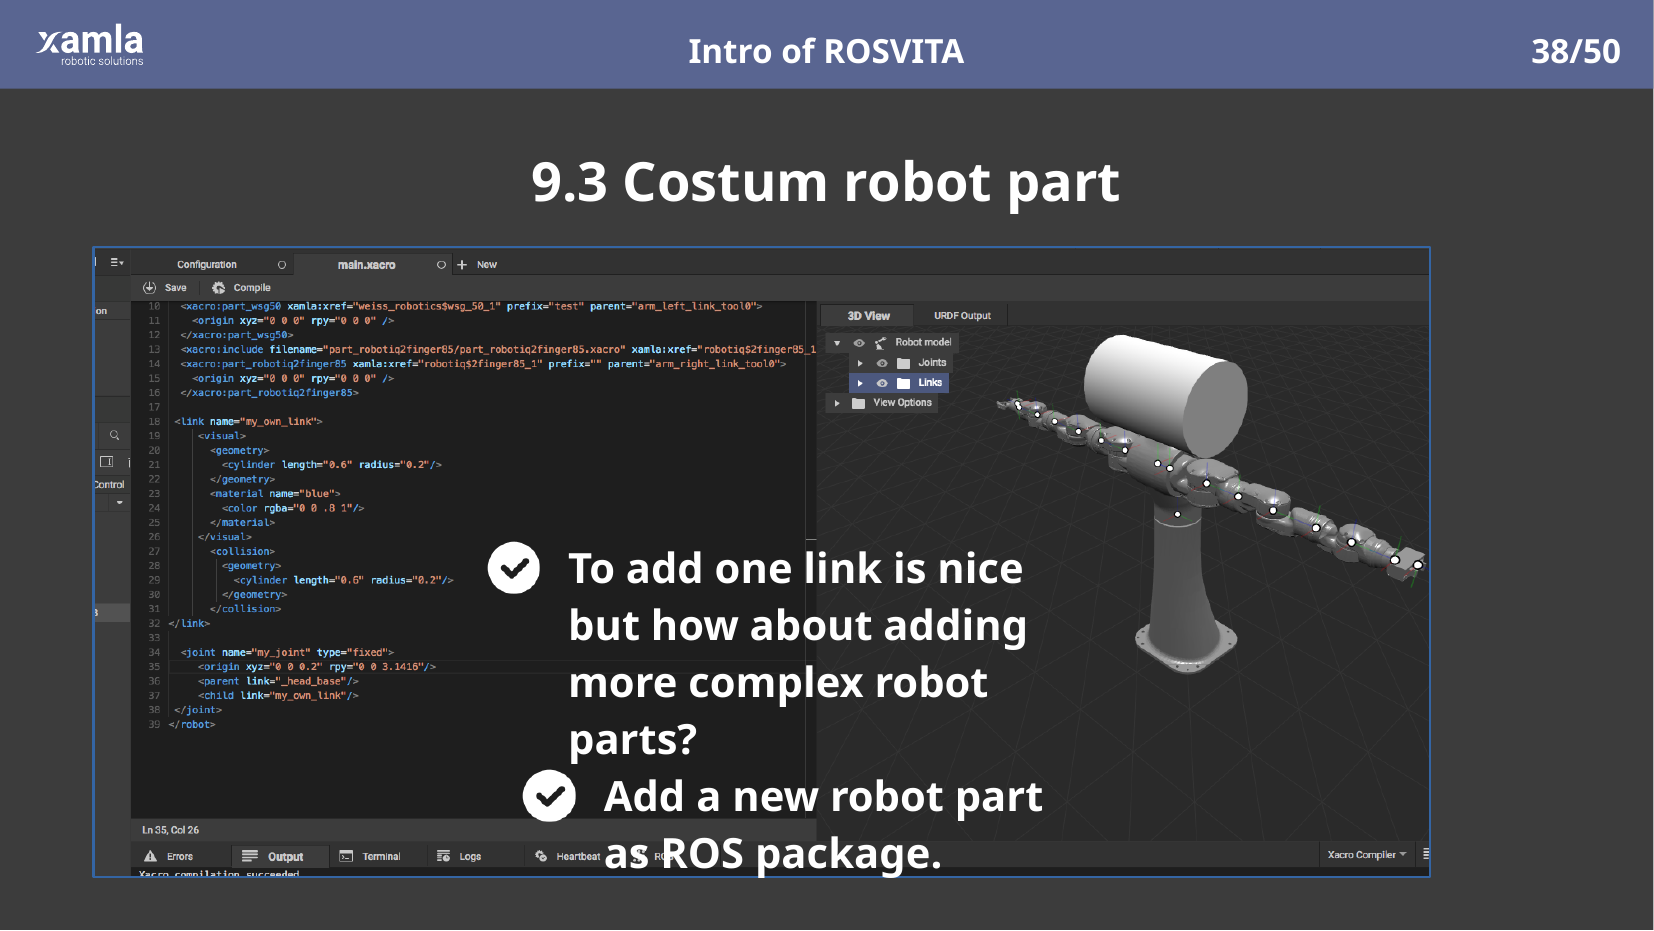

Intro of ROSVITA
38/50
9.3 Costum robot part
To add one link is nice but how about adding more complex robot parts?
Add a new robot part as ROS package.